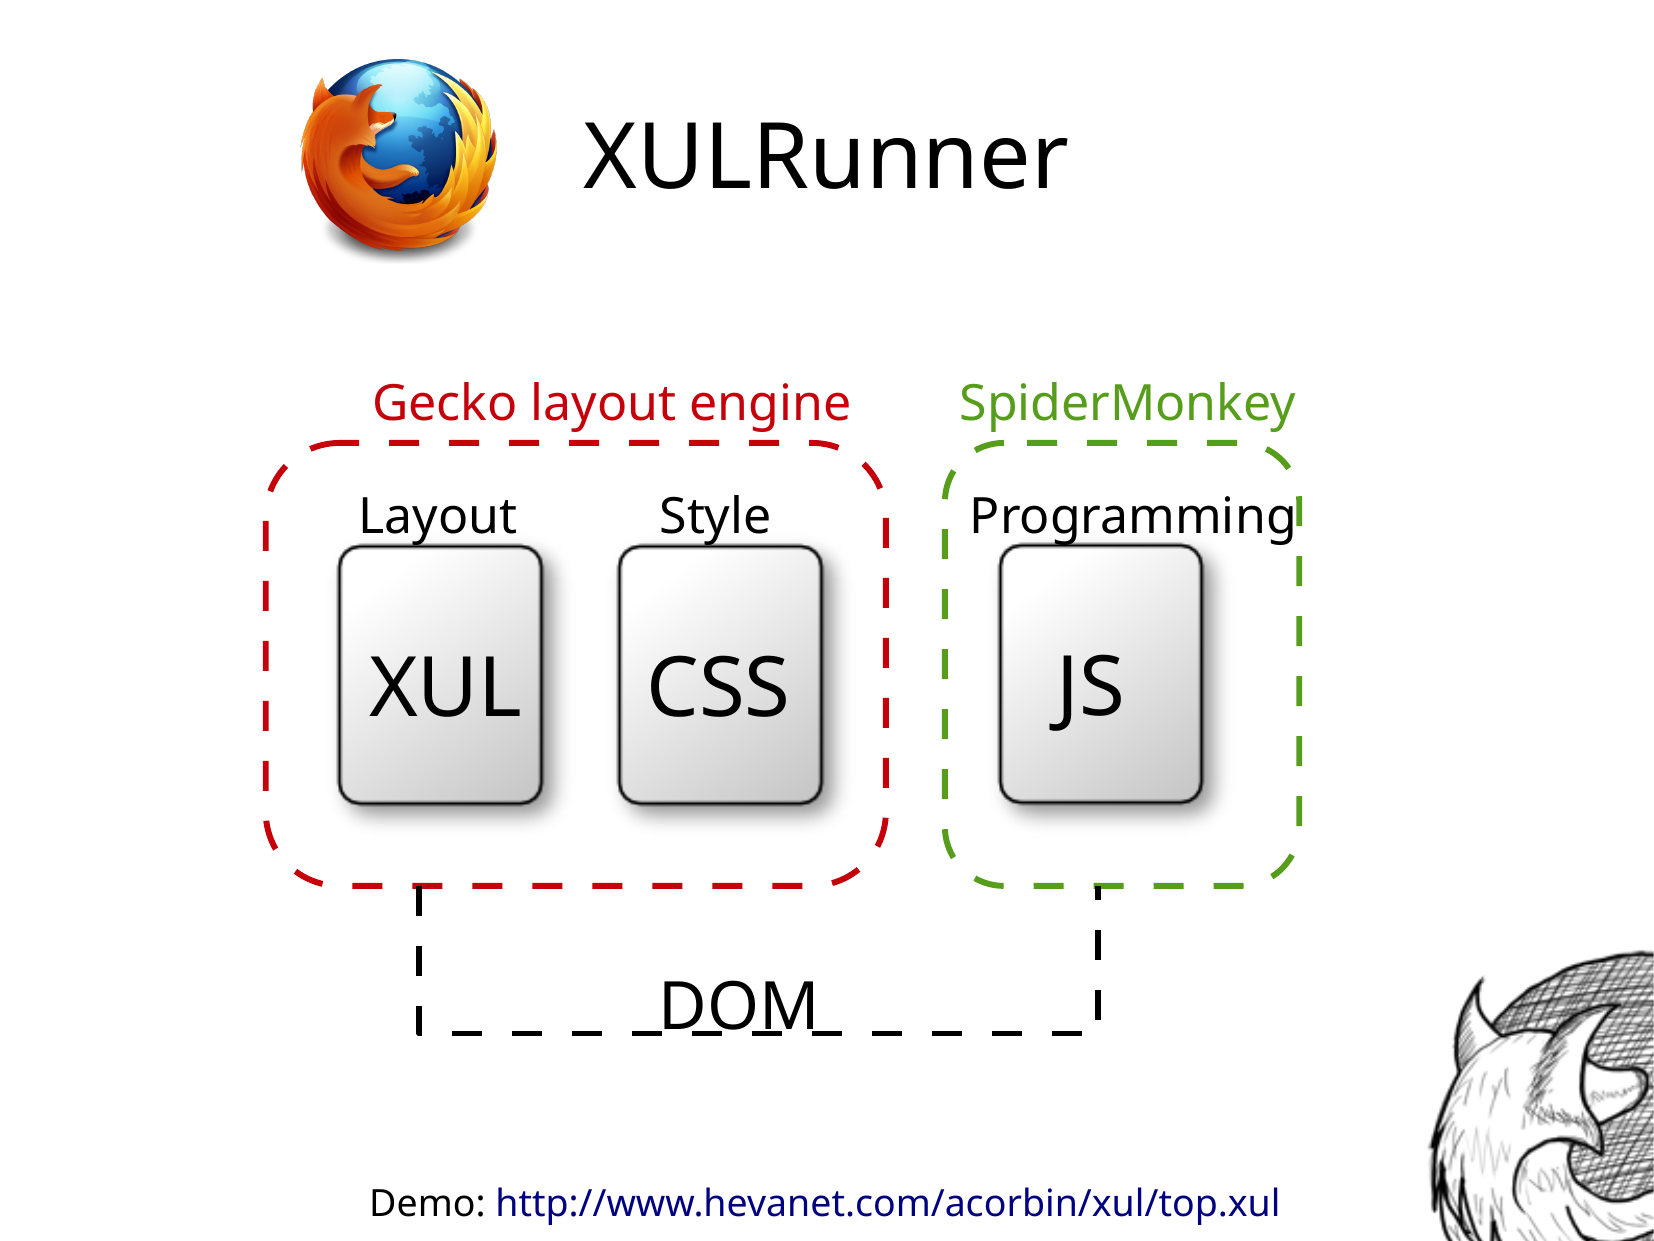

# XULRunner
Gecko layout engine
SpiderMonkey
Layout
Style
Programming
JS
XUL
CSS
DOM
Demo: http://www.hevanet.com/acorbin/xul/top.xul